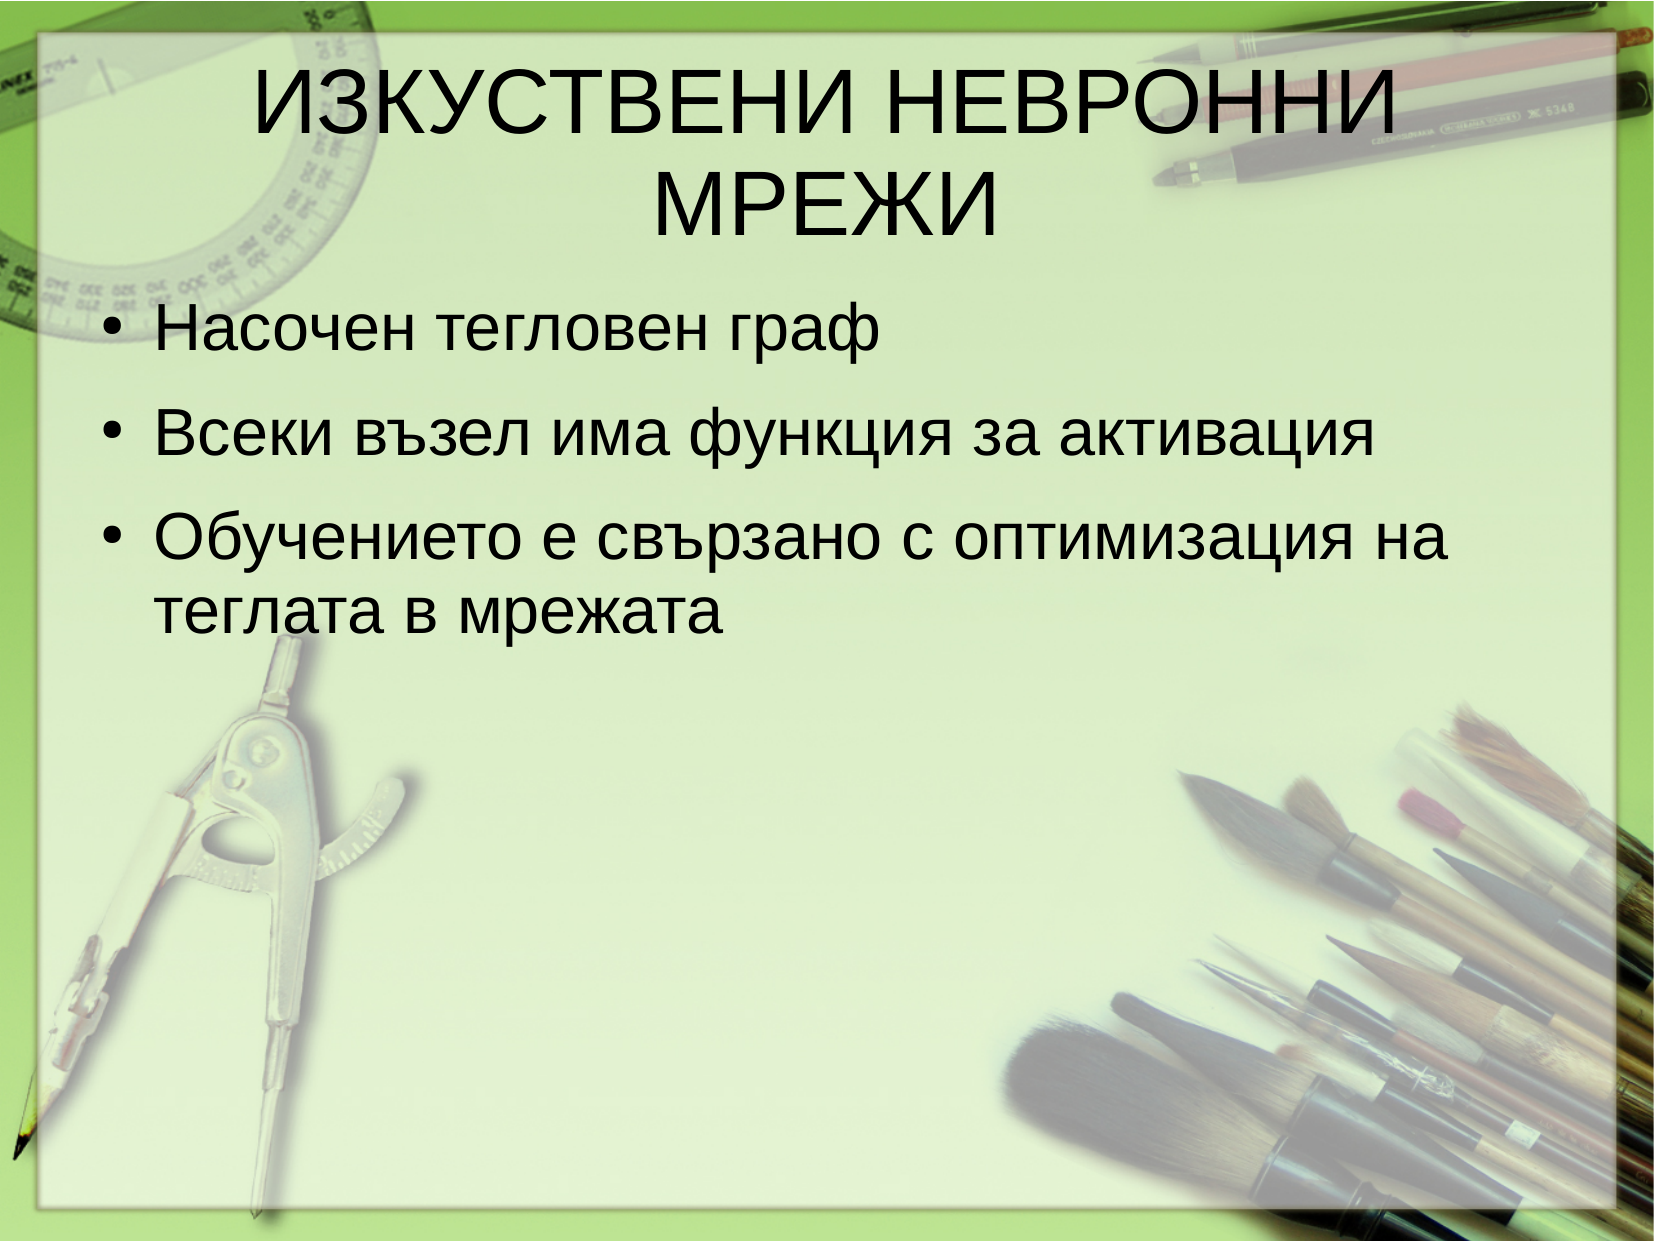

# ИЗКУСТВЕНИ НЕВРОННИ МРЕЖИ
Насочен тегловен граф
Всеки възел има функция за активация
Обучението е свързано с оптимизация на теглата в мрежата